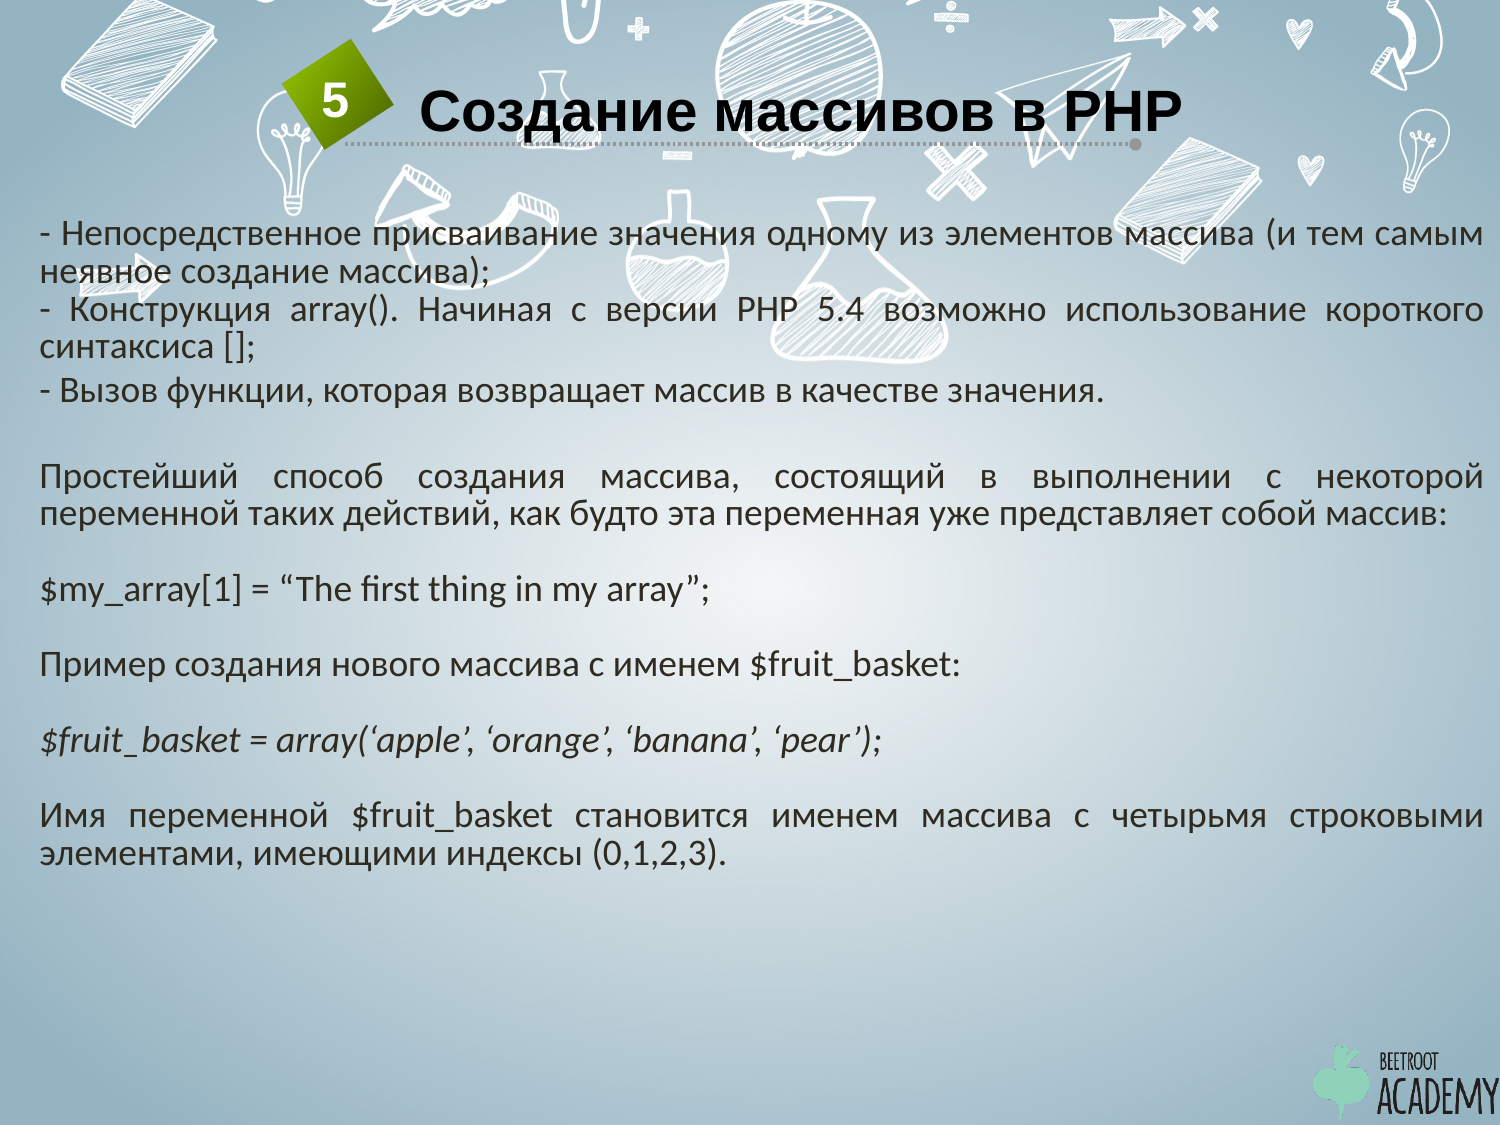

5
Cоздание массивов в PHP
- Непосредственное присваивание значения одному из элементов массива (и тем самым неявное создание массива);
- Конструкция array(). Начиная с версии PHP 5.4 возможно использование короткого синтаксиса [];
- Вызов функции, которая возвращает массив в качестве значения.
Простейший способ создания массива, состоящий в выполнении с некоторой переменной таких действий, как будто эта переменная уже представляет собой массив:
$my_array[1] = “The first thing in my array”;
Пример создания нового массива с именем $fruit_basket:
$fruit_basket = array(‘apple’, ‘orange’, ‘banana’, ‘pear’);
Имя переменной $fruit_basket становится именем массива с четырьмя строковыми элементами, имеющими индексы (0,1,2,3).